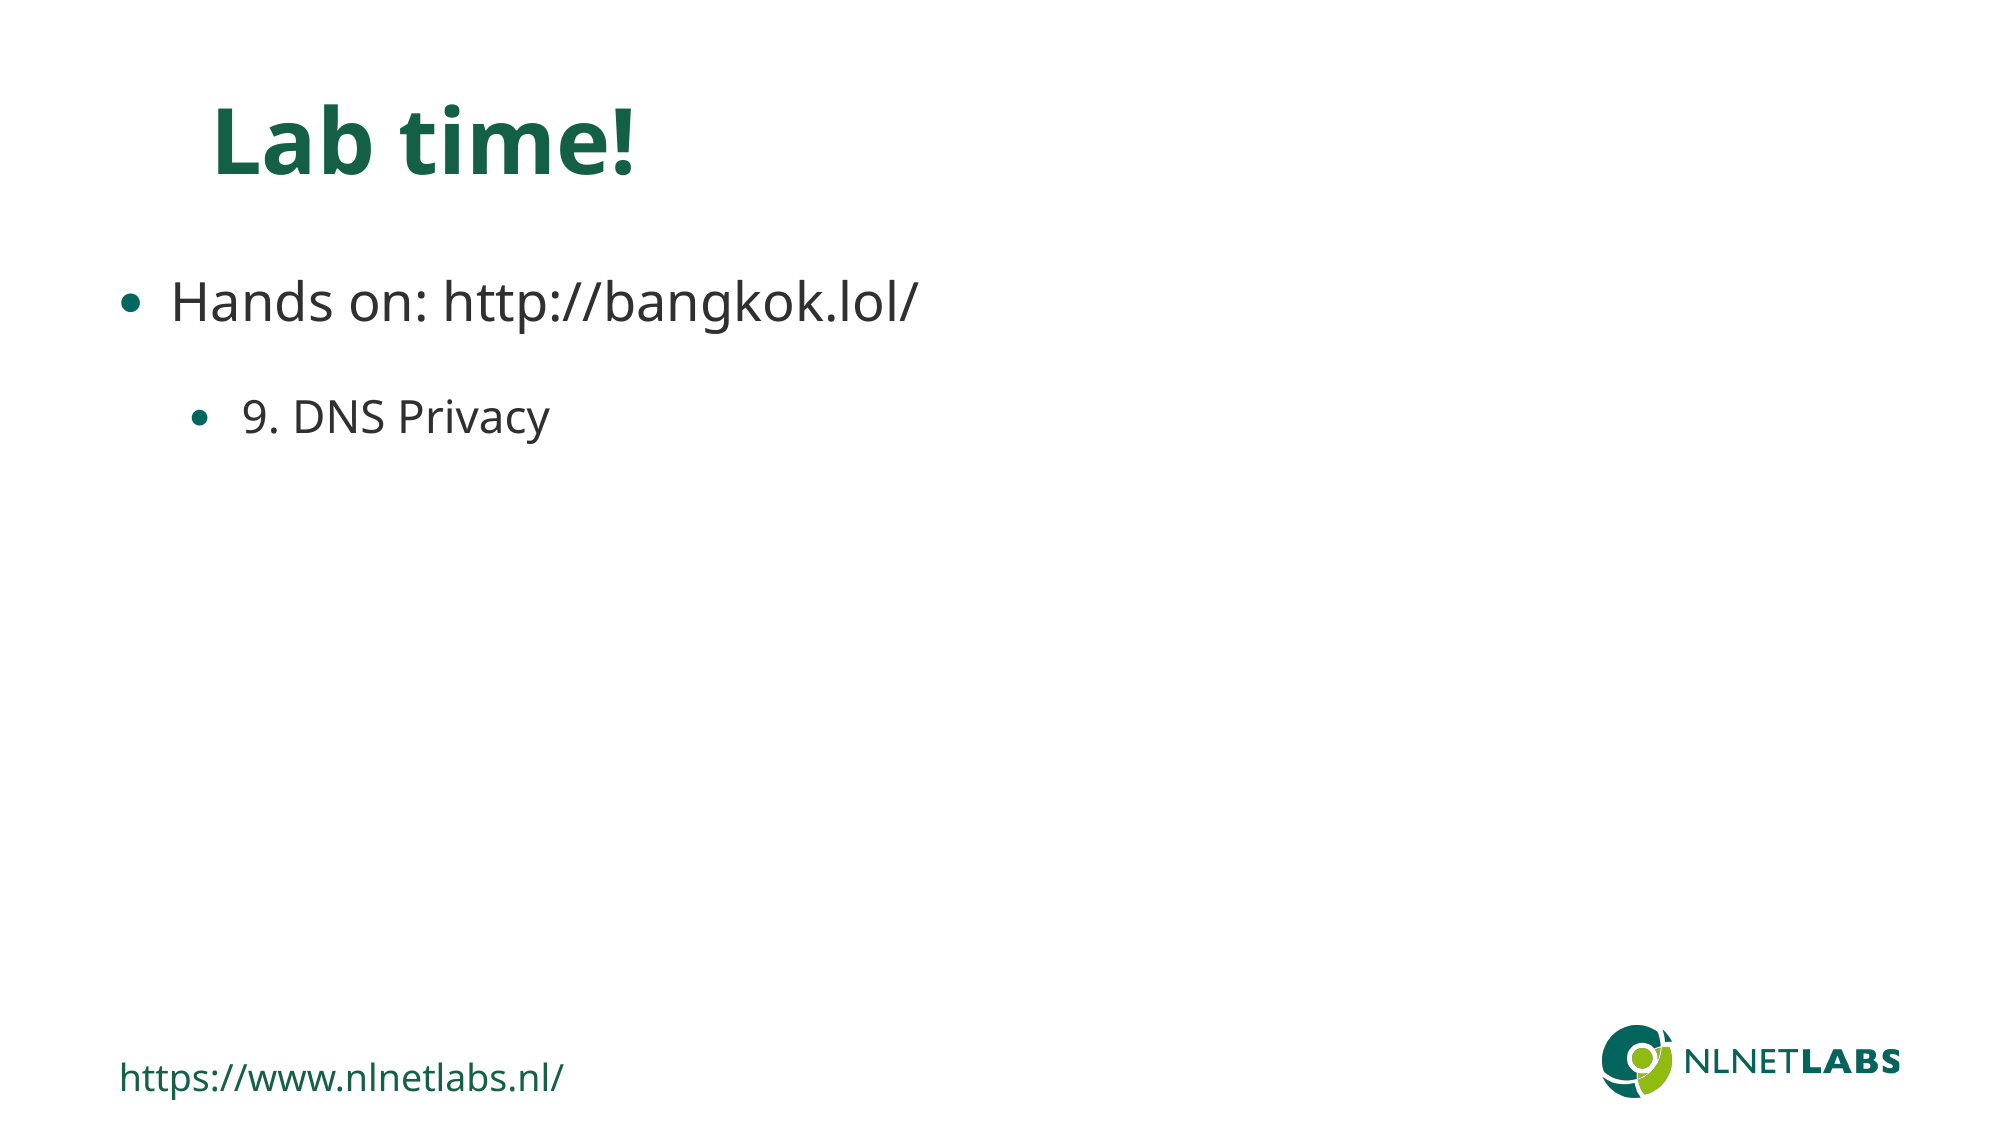

# Lab time!
Hands on: http://bangkok.lol/
9. DNS Privacy